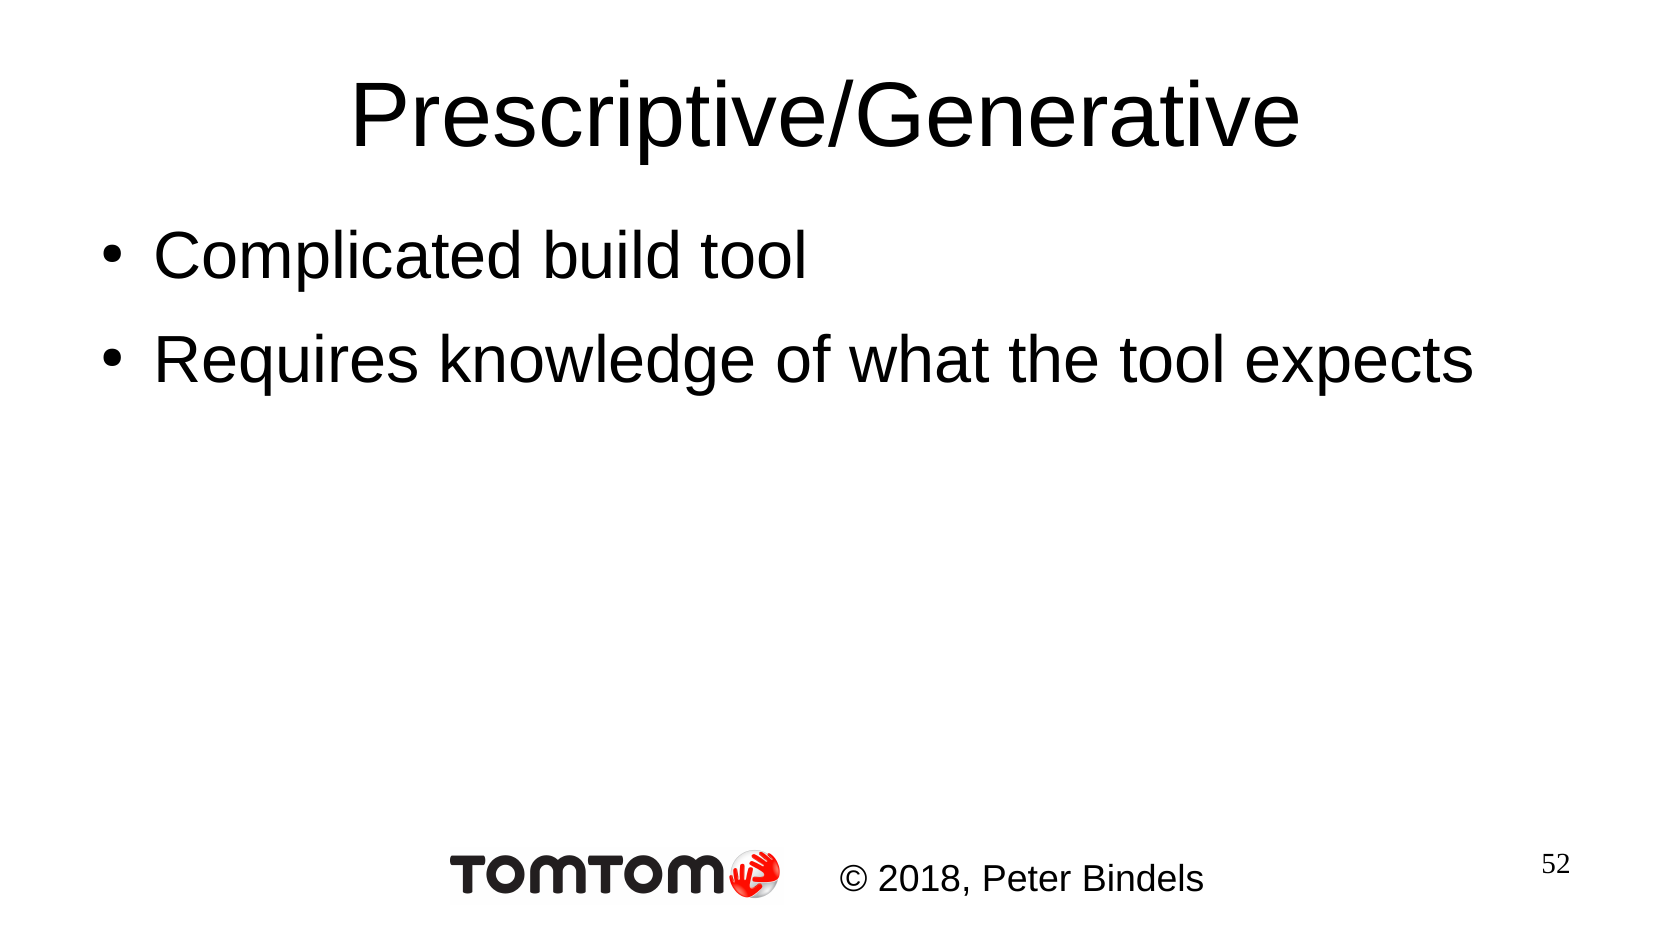

# Prescriptive/Generative
Complicated build tool
Requires knowledge of what the tool expects
52